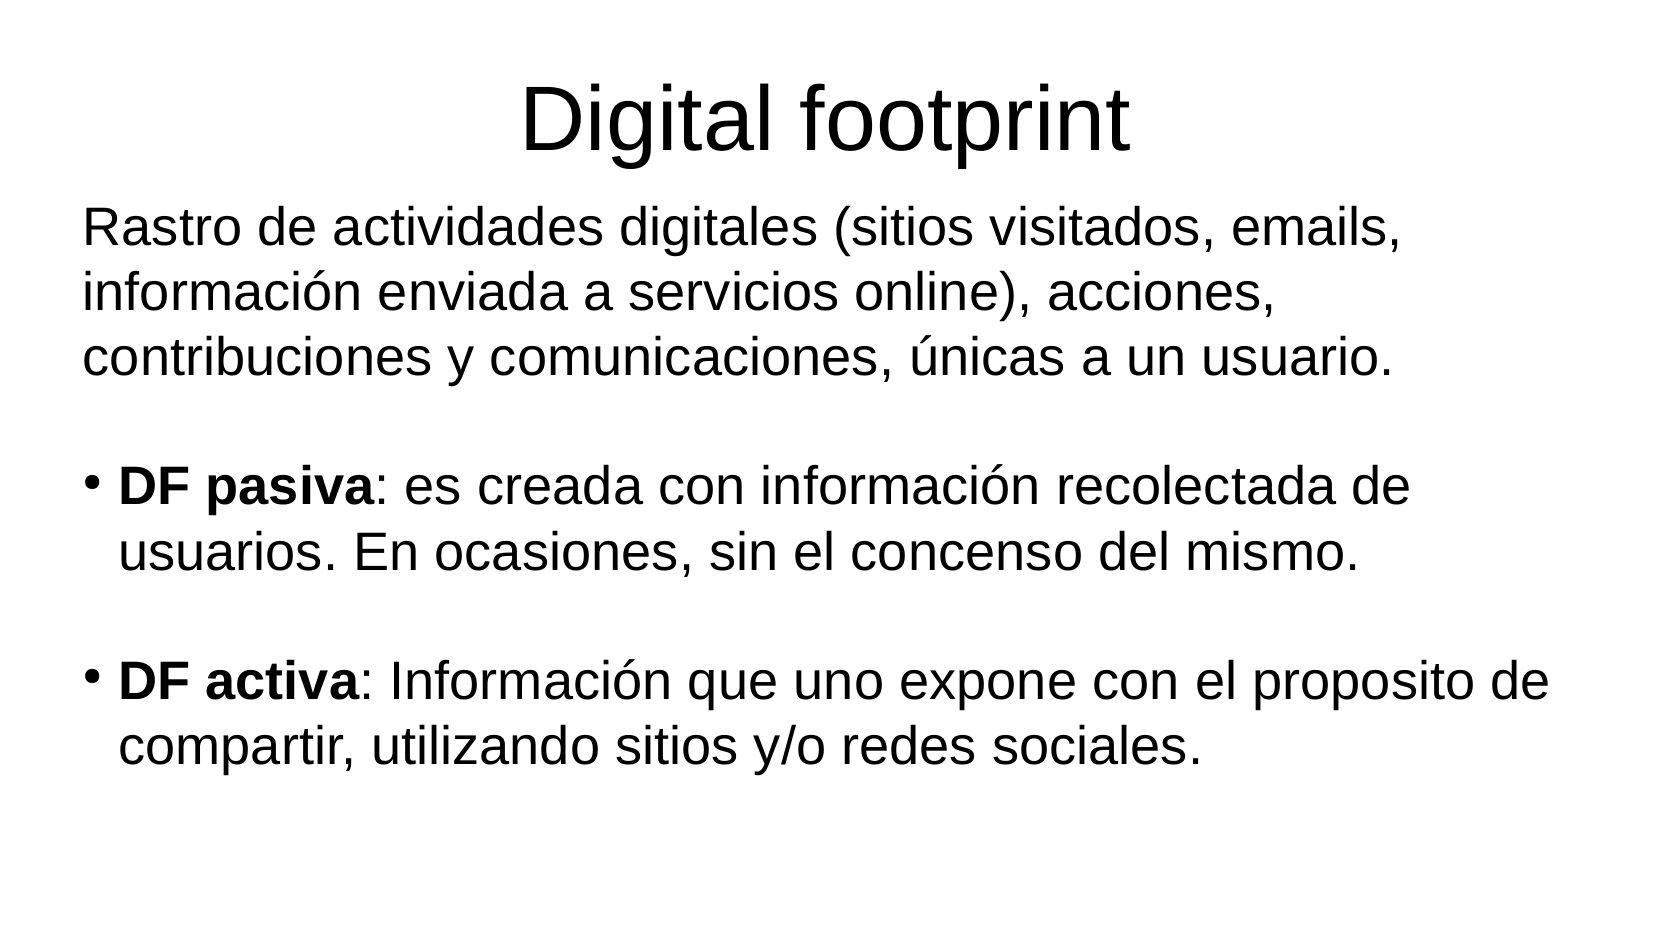

Digital footprint
Rastro de actividades digitales (sitios visitados, emails, información enviada a servicios online), acciones, contribuciones y comunicaciones, únicas a un usuario.
DF pasiva: es creada con información recolectada de usuarios. En ocasiones, sin el concenso del mismo.
DF activa: Información que uno expone con el proposito de compartir, utilizando sitios y/o redes sociales.